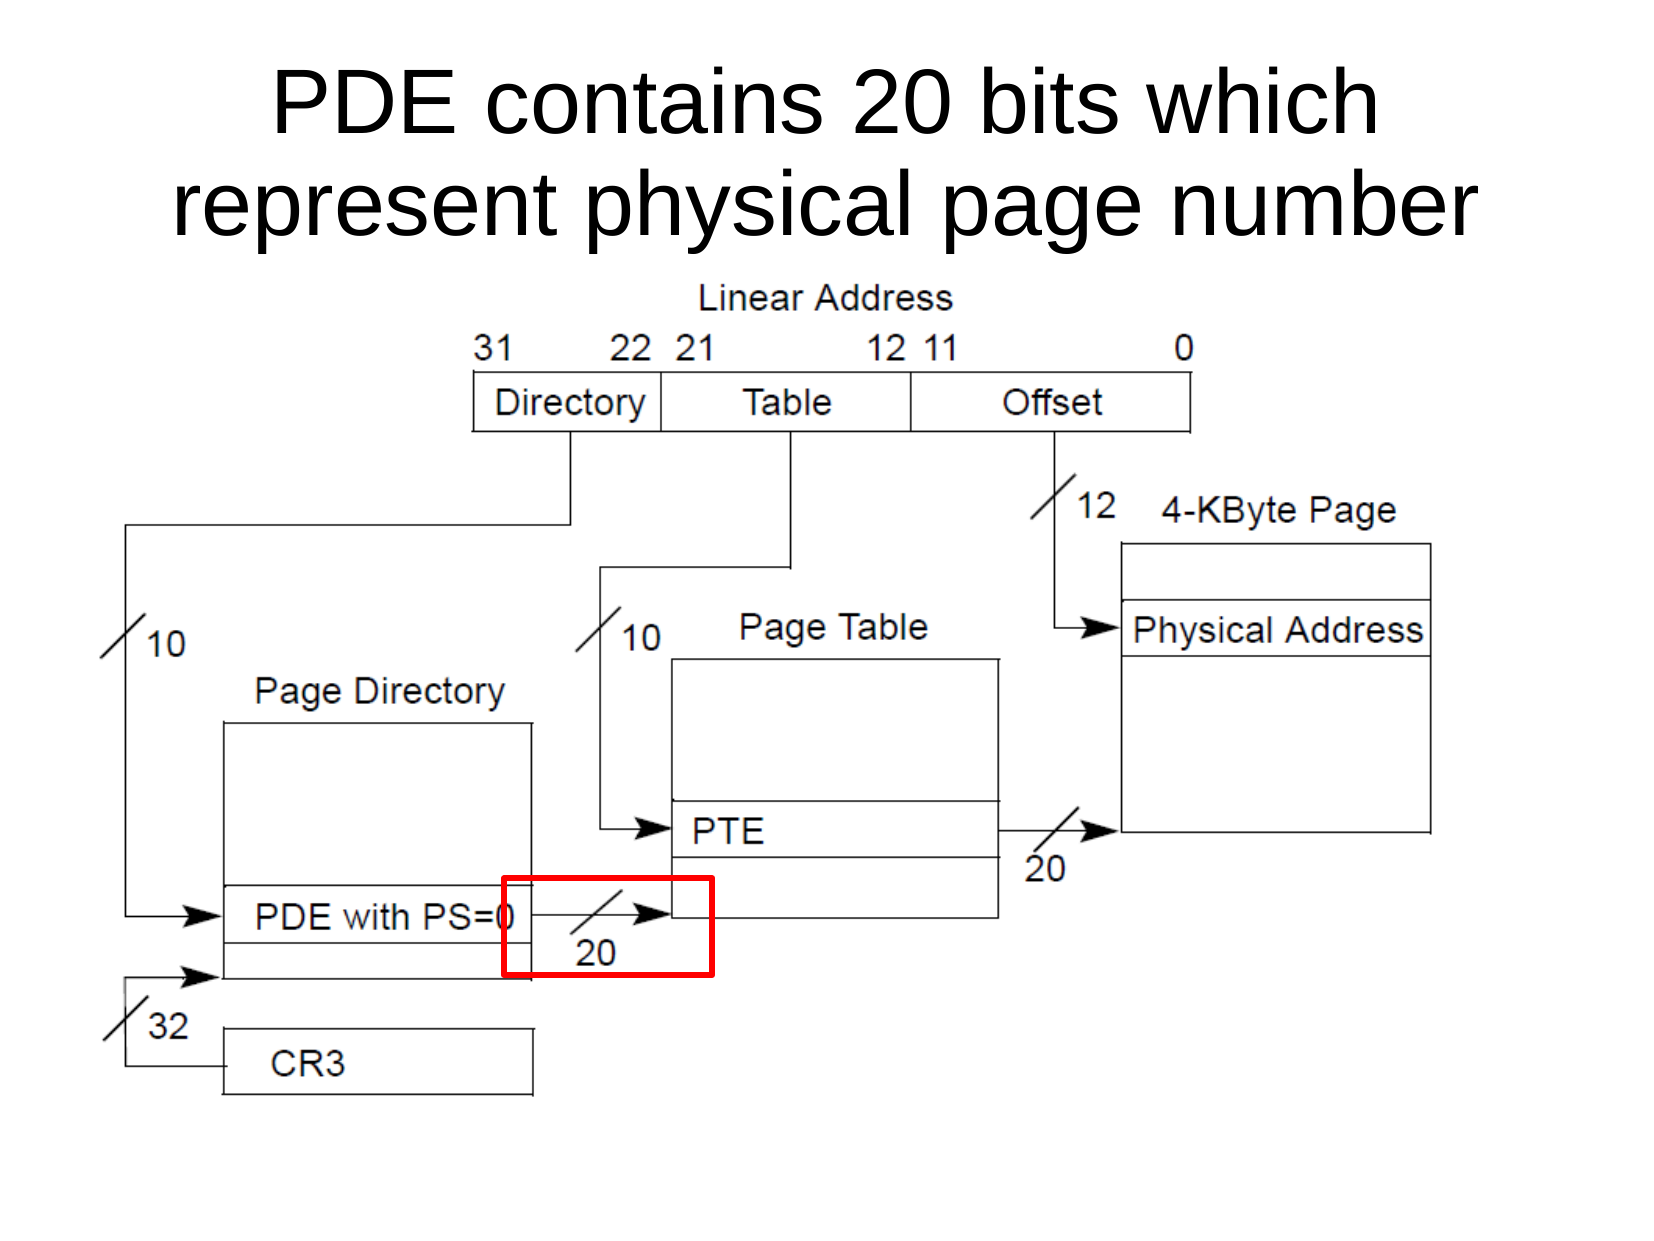

# PDE contains 20 bits which represent physical page number